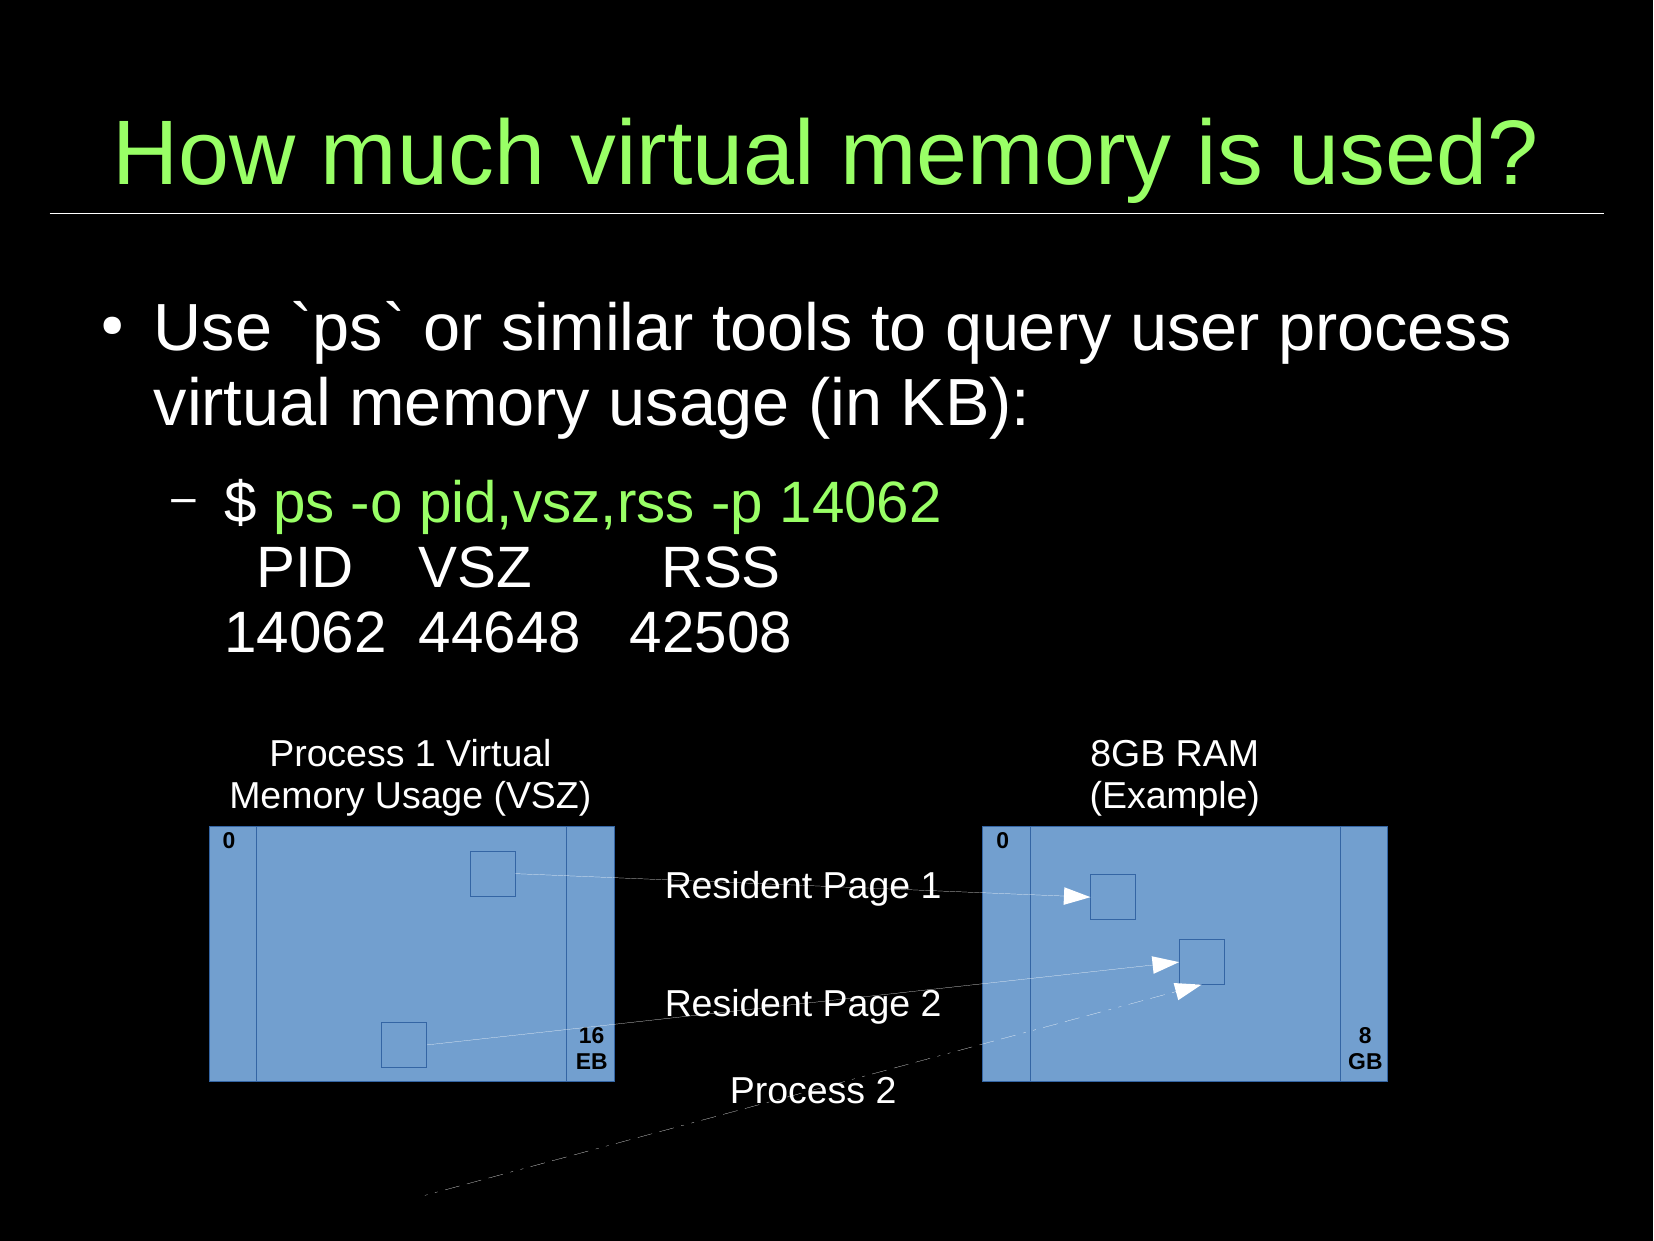

# How much virtual memory is used?
Use `ps` or similar tools to query user process virtual memory usage (in KB):
$ ps -o pid,vsz,rss -p 14062
 PID VSZ RSS
14062 44648 42508
Process 1 Virtual Memory Usage (VSZ)
8GB RAM
(Example)
0
0
8
GB
16
EB